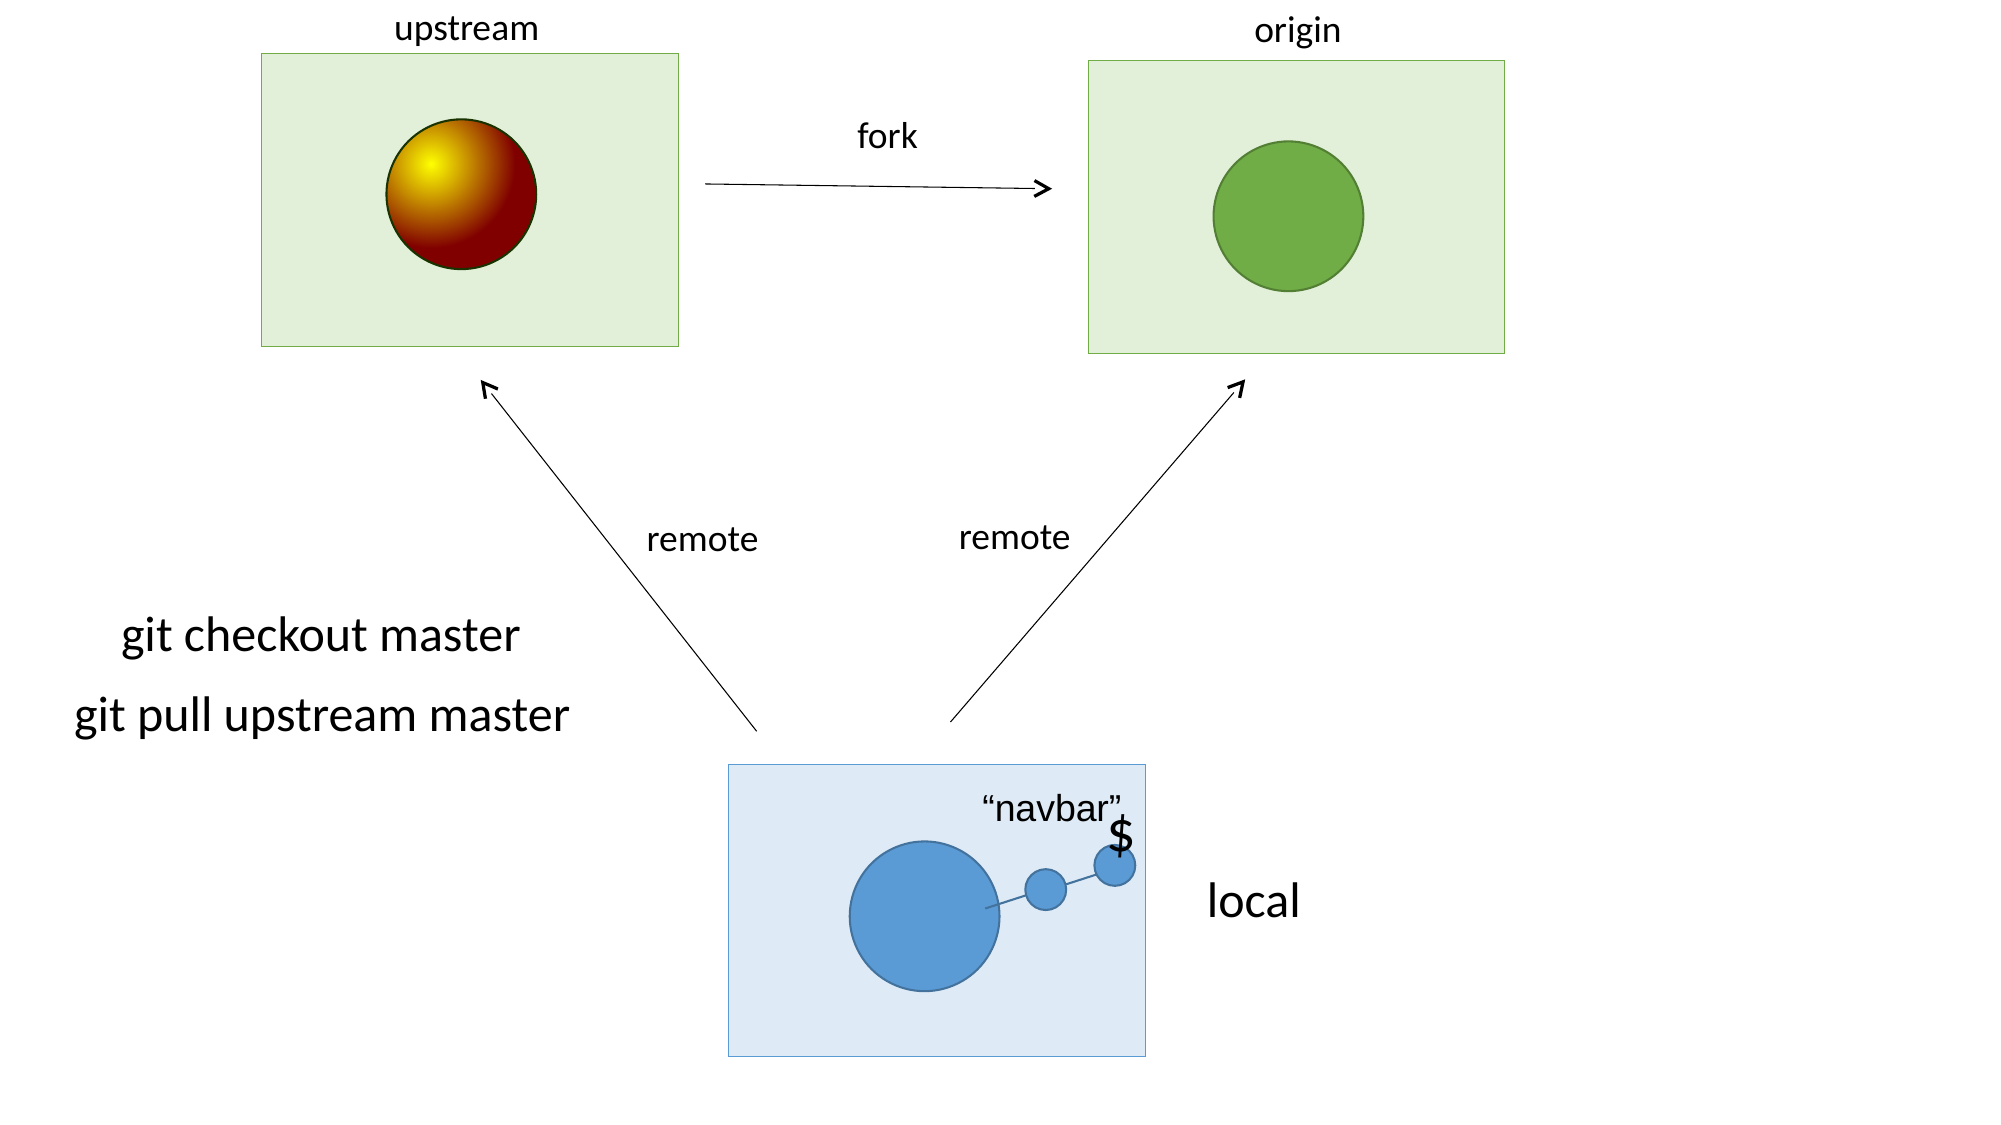

upstream
origin
fork
remote
remote
git checkout master
git pull upstream master
“navbar”
$
local